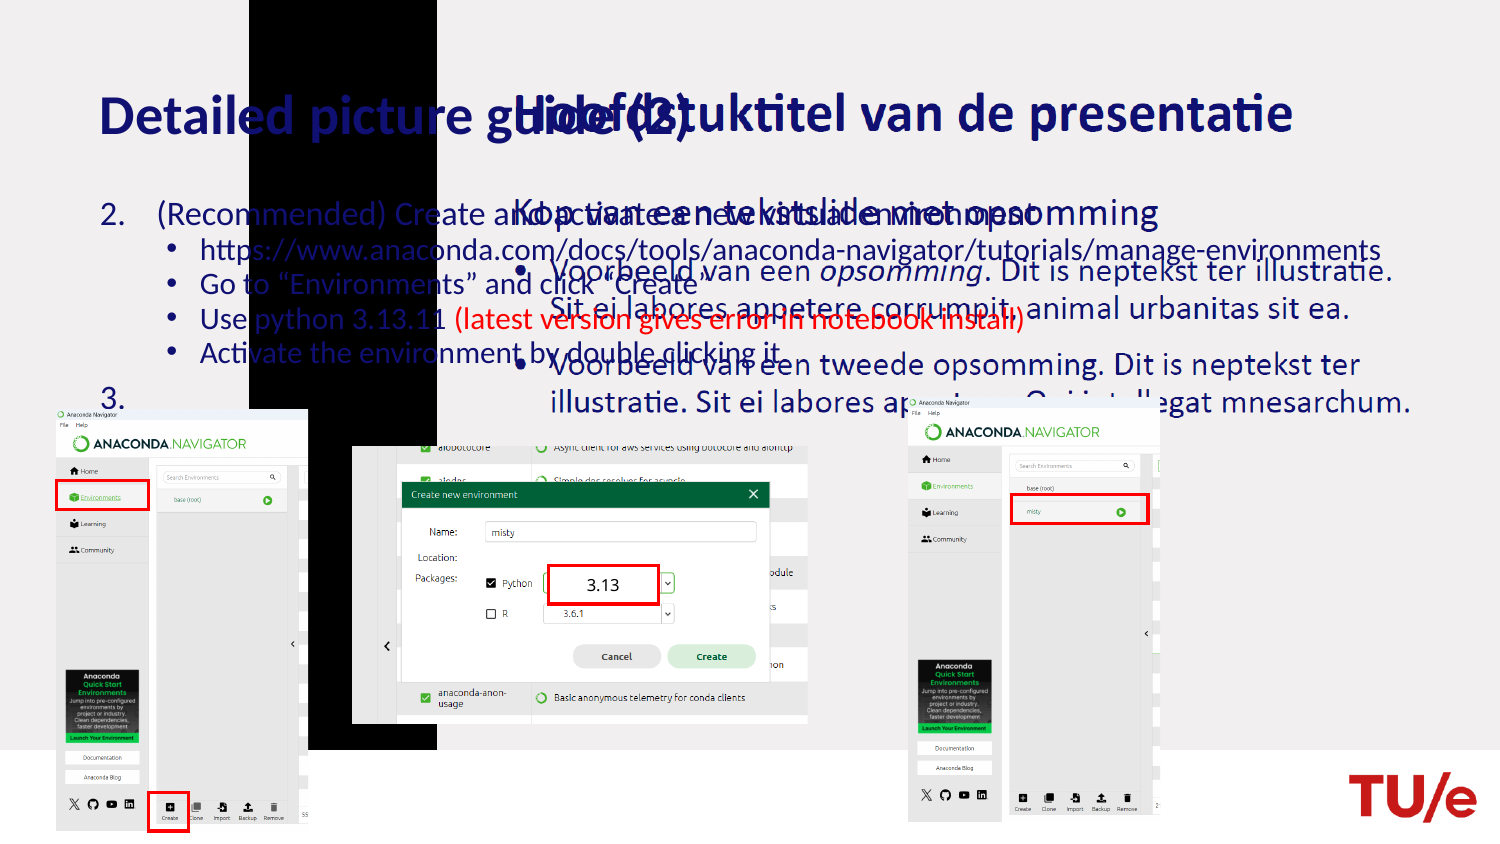

# Detailed picture guide (2)
(Recommended) Create and activate a new virtual environment
https://www.anaconda.com/docs/tools/anaconda-navigator/tutorials/manage-environments
Go to “Environments” and click “Create”
Use python 3.13.11 (latest version gives error in notebook install)
Activate the environment by double clicking it
3.13